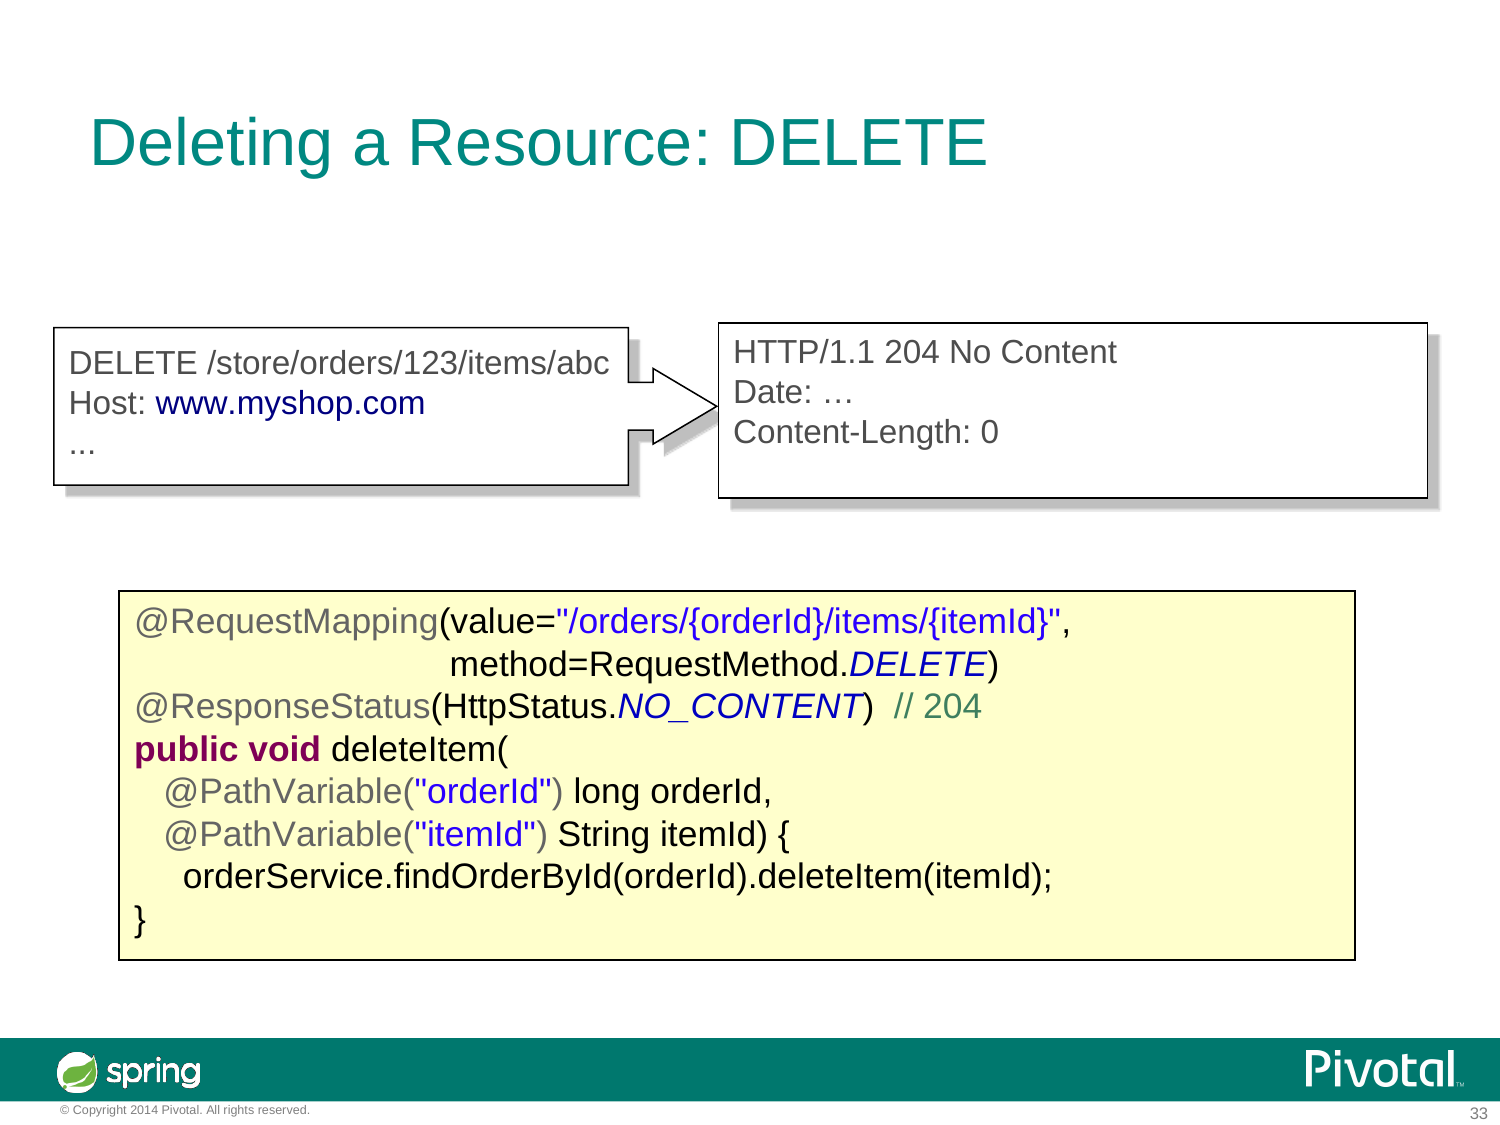

# Deleting a Resource: DELETE
HTTP/1.1 204 No Content
Date: …
Content-Length: 0
DELETE /store/orders/123/items/abc
Host: www.myshop.com
...
@RequestMapping(value="/orders/{orderId}/items/{itemId}",
		 method=RequestMethod.DELETE)
@ResponseStatus(HttpStatus.NO_CONTENT) // 204
public void deleteItem(
 @PathVariable("orderId") long orderId,
 @PathVariable("itemId") String itemId) {
 orderService.findOrderById(orderId).deleteItem(itemId);
}